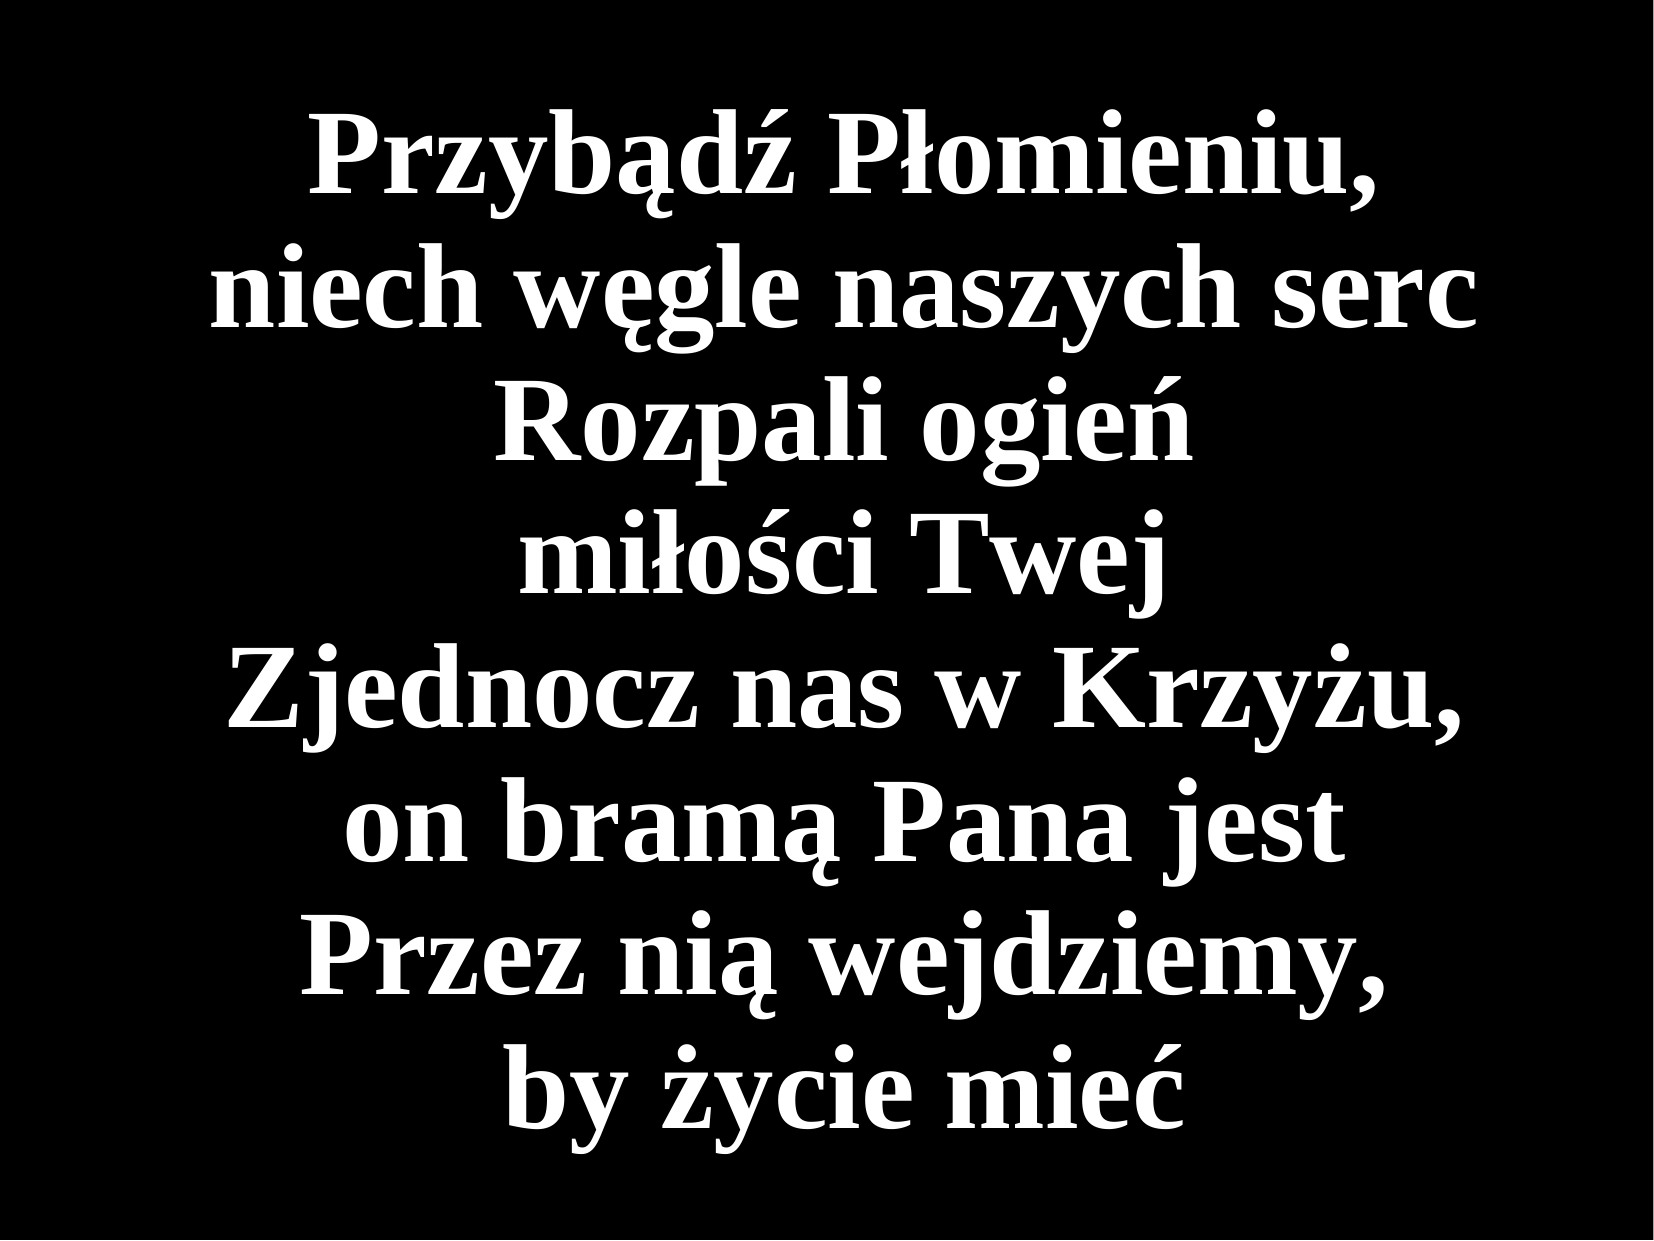

# Przybądź Płomieniu,
niech węgle naszych serc
Rozpali ogień
miłości Twej
Zjednocz nas w Krzyżu,
on bramą Pana jest
Przez nią wejdziemy,
by życie mieć